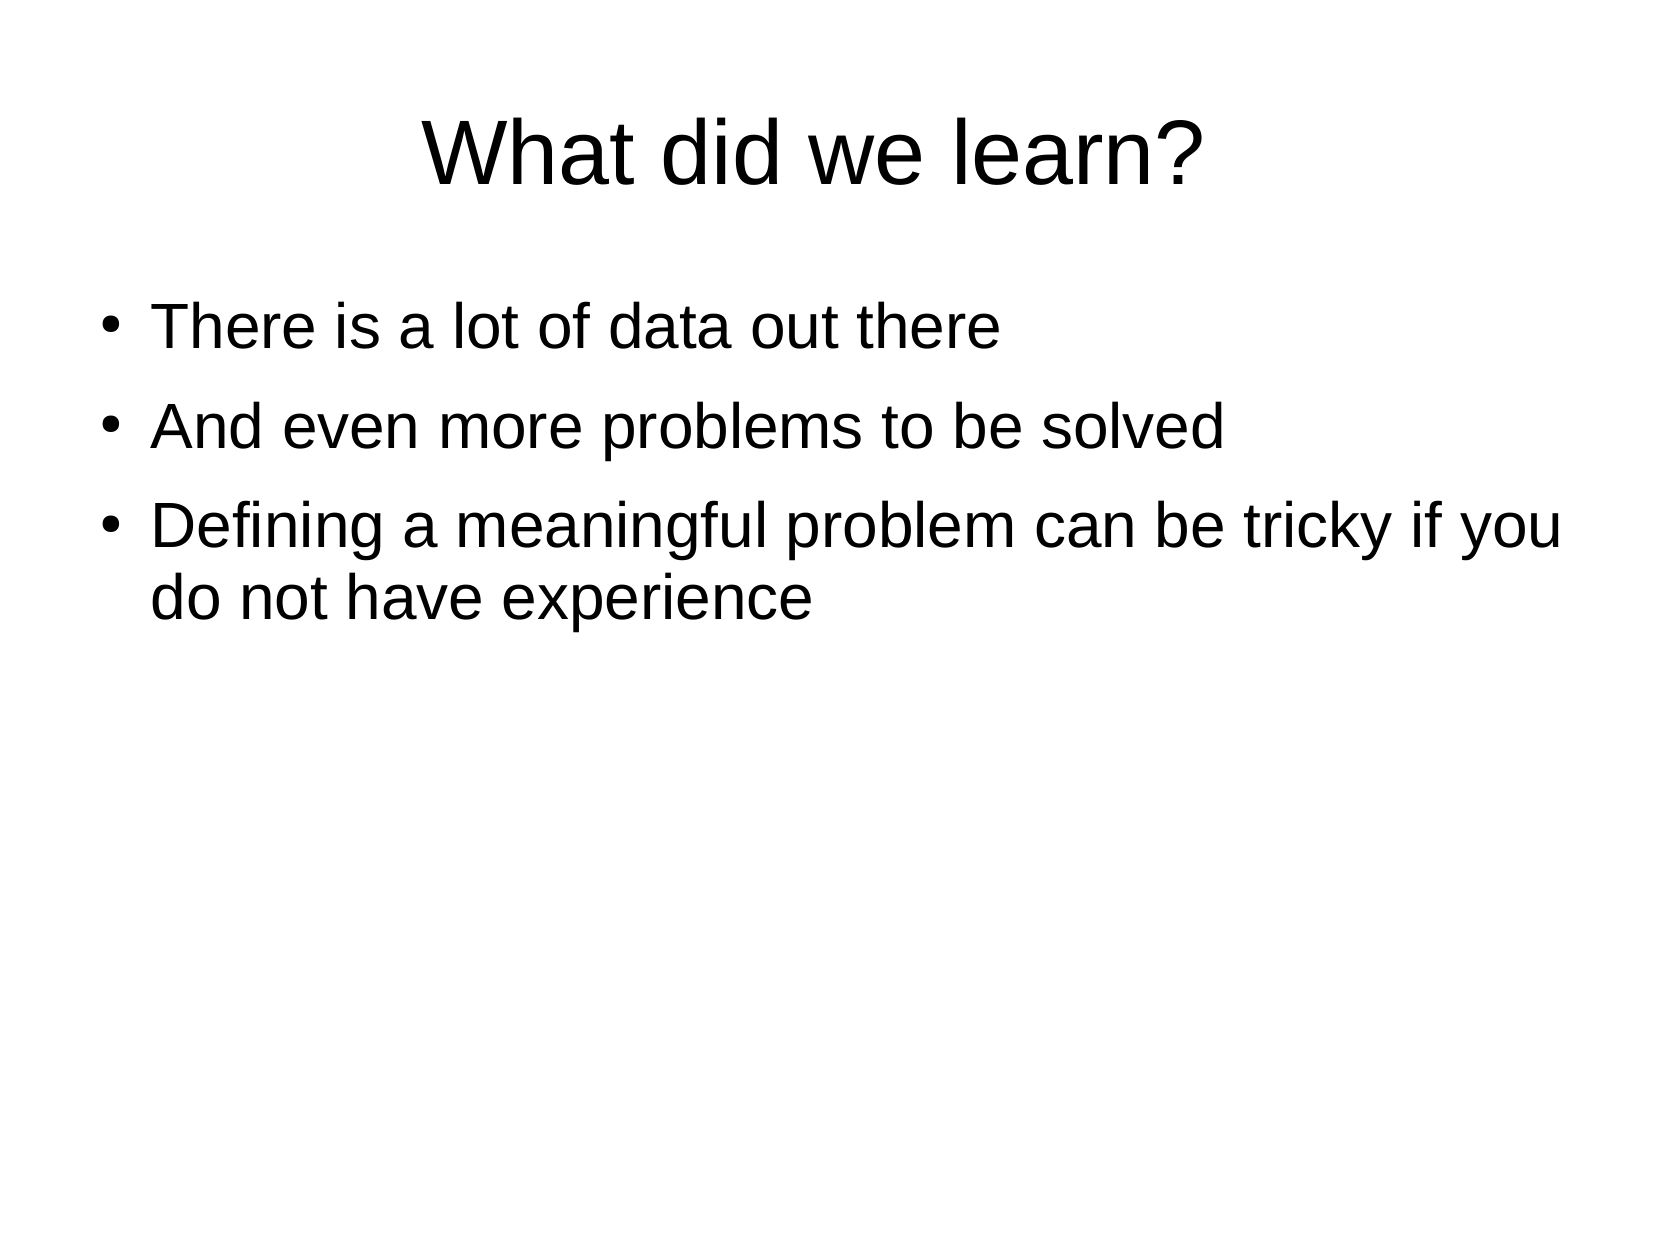

# What did we learn?
There is a lot of data out there
And even more problems to be solved
Defining a meaningful problem can be tricky if you do not have experience